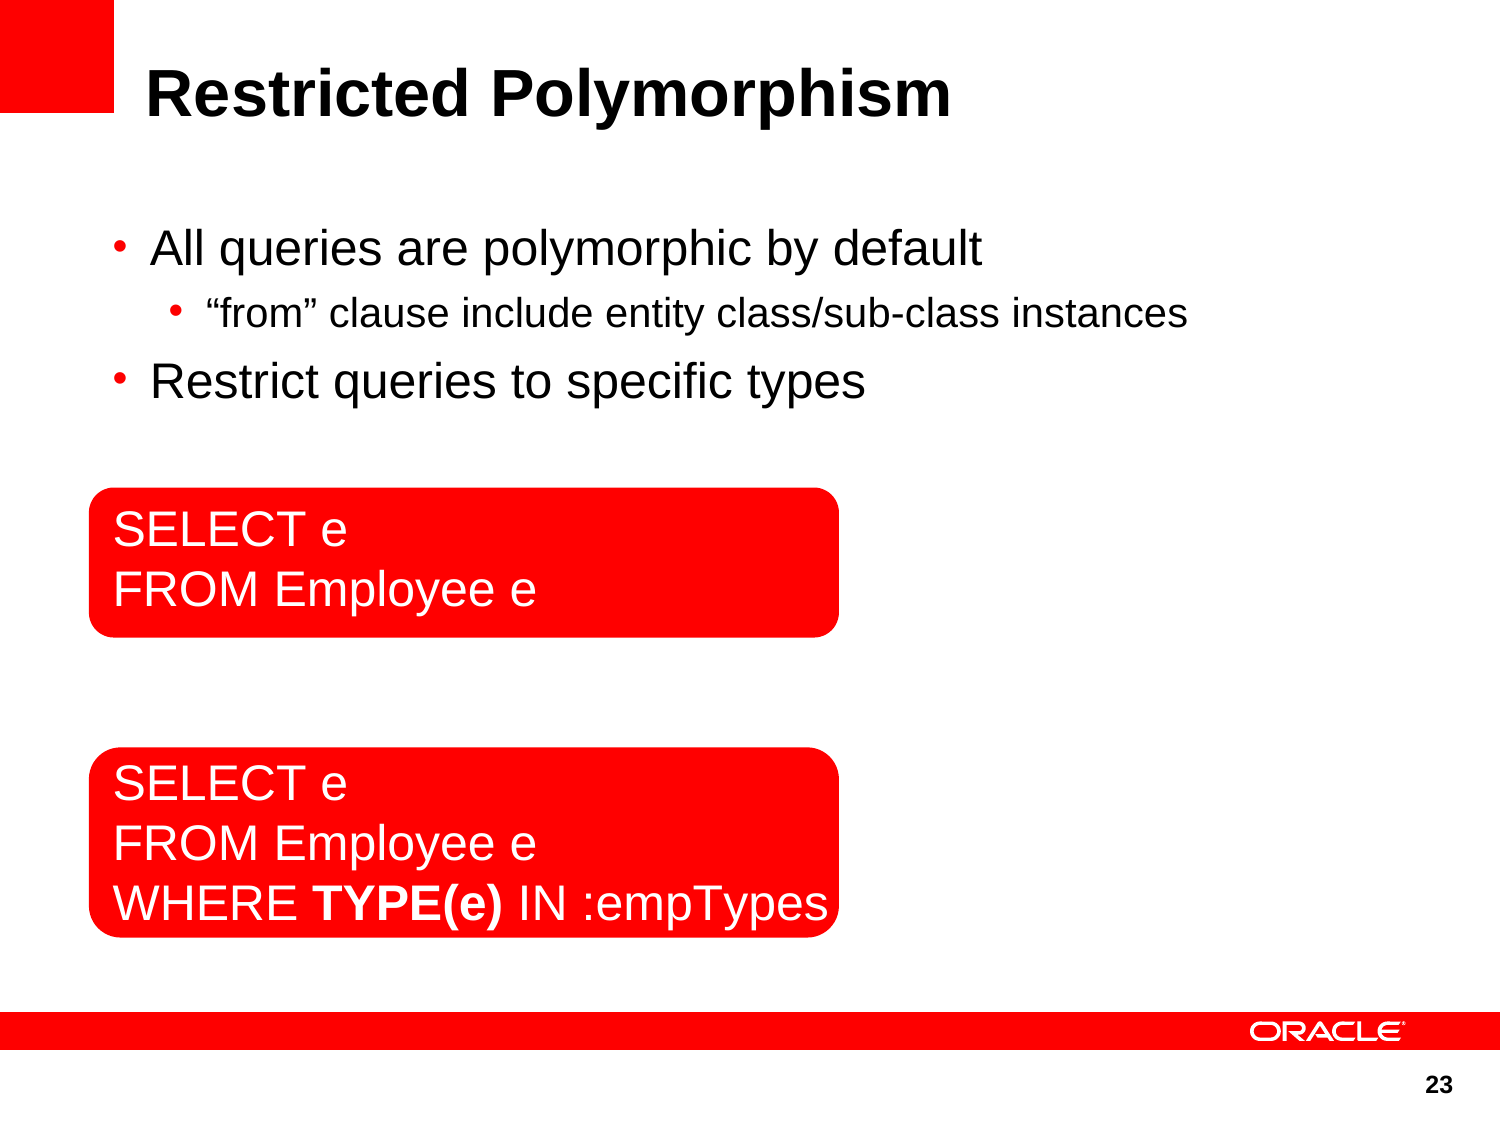

# Restricted Polymorphism
All queries are polymorphic by default
“from” clause include entity class/sub-class instances
Restrict queries to specific types
SELECT e
FROM Employee e
SELECT e
FROM Employee e
WHERE TYPE(e) IN :empTypes